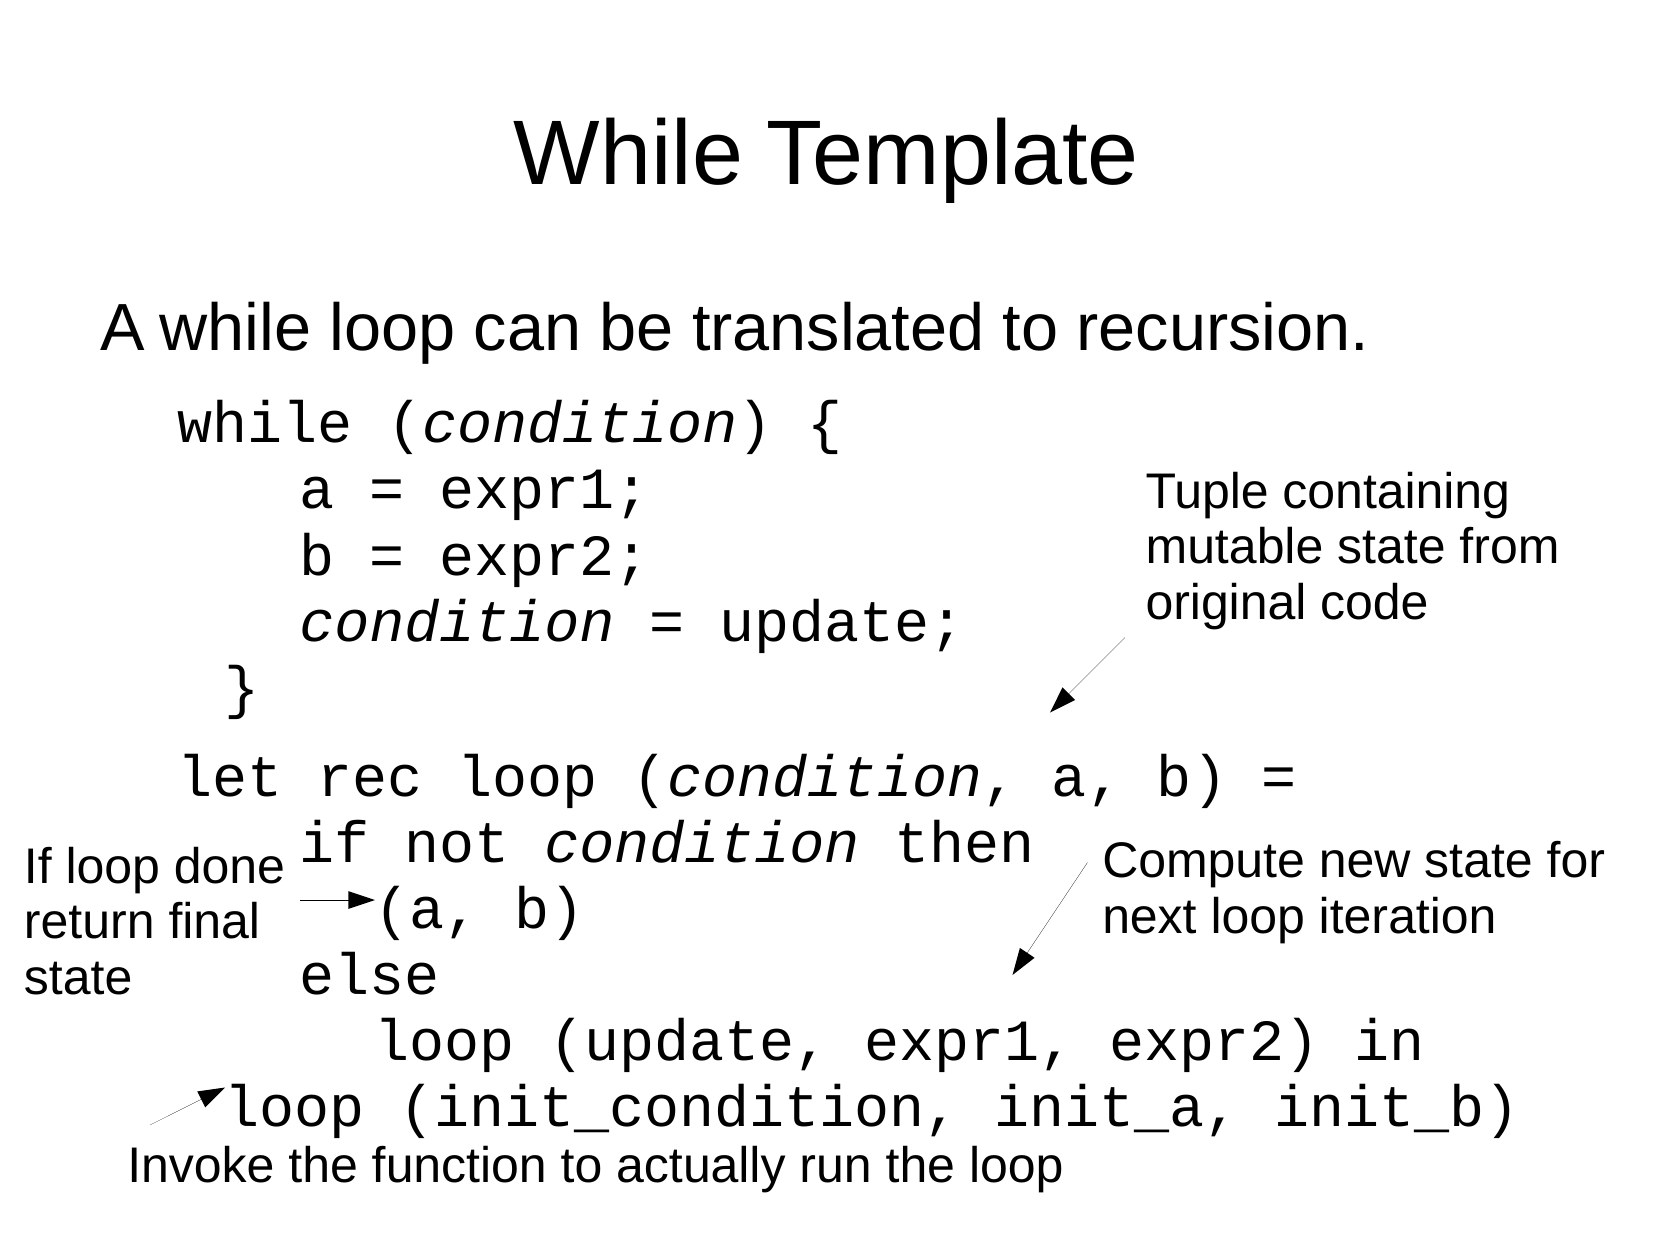

# While Template
A while loop can be translated to recursion.
while (condition) {
	a = expr1;
	b = expr2;
	condition = update;
}
let rec loop (condition, a, b) =
	if not condition then
		(a, b)
	else
		loop (update, expr1, expr2) in
loop (init_condition, init_a, init_b)
Tuple containing
mutable state from
original code
Compute new state for
next loop iteration
If loop done
return final
state
Invoke the function to actually run the loop